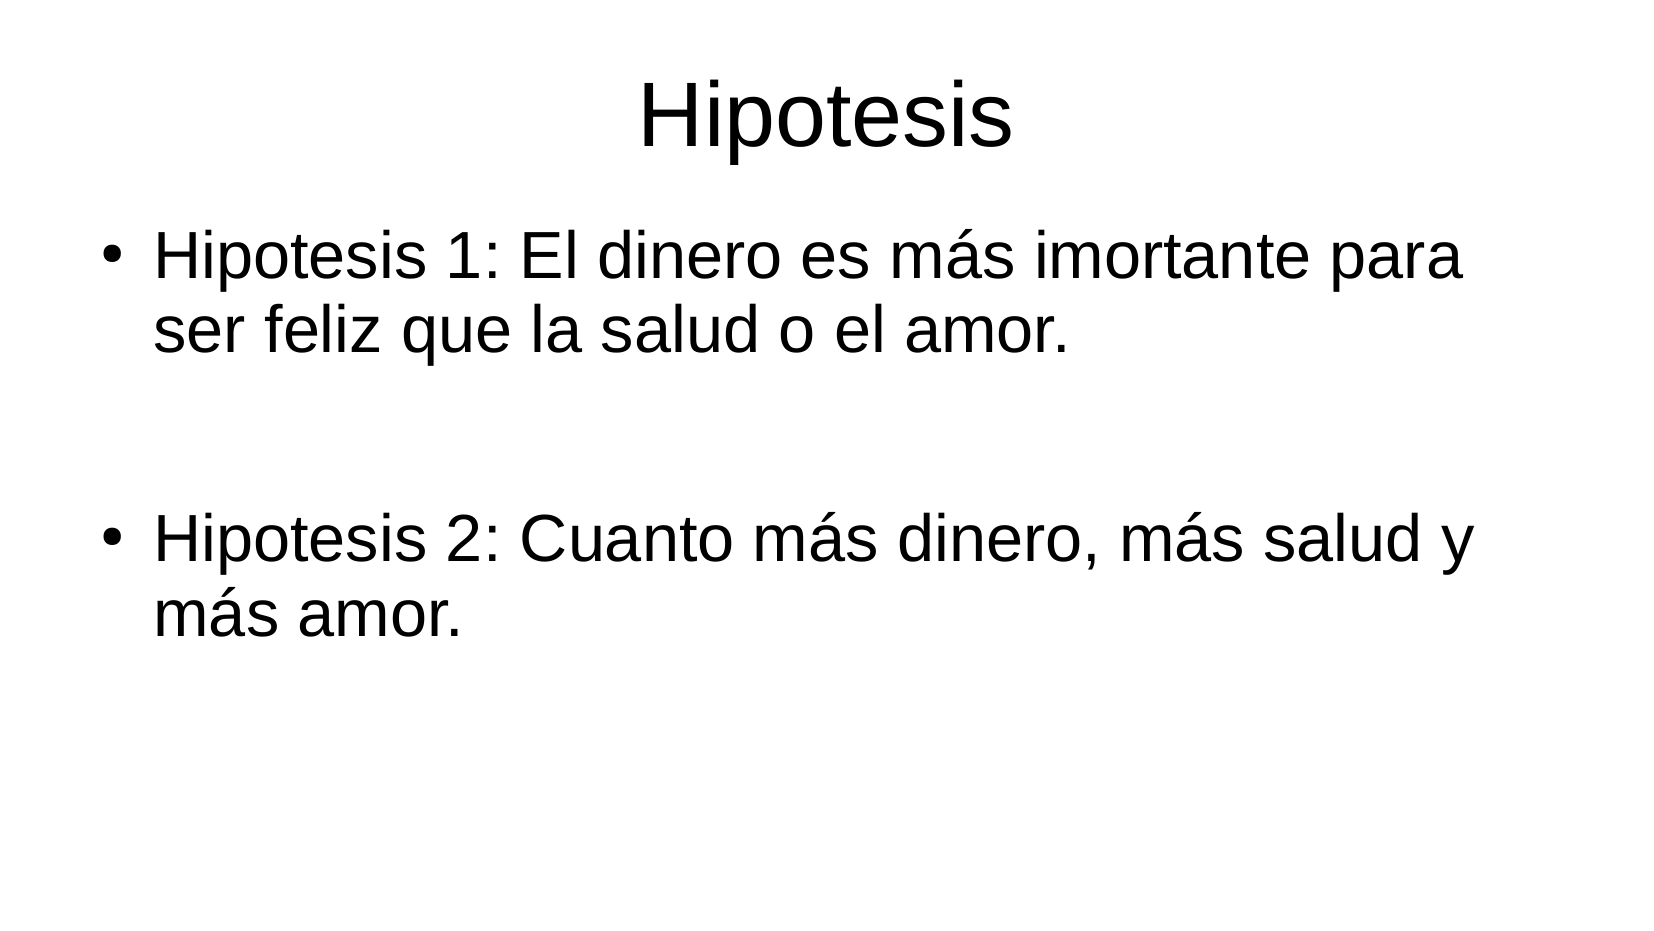

# Hipotesis
Hipotesis 1: El dinero es más imortante para ser feliz que la salud o el amor.
Hipotesis 2: Cuanto más dinero, más salud y más amor.